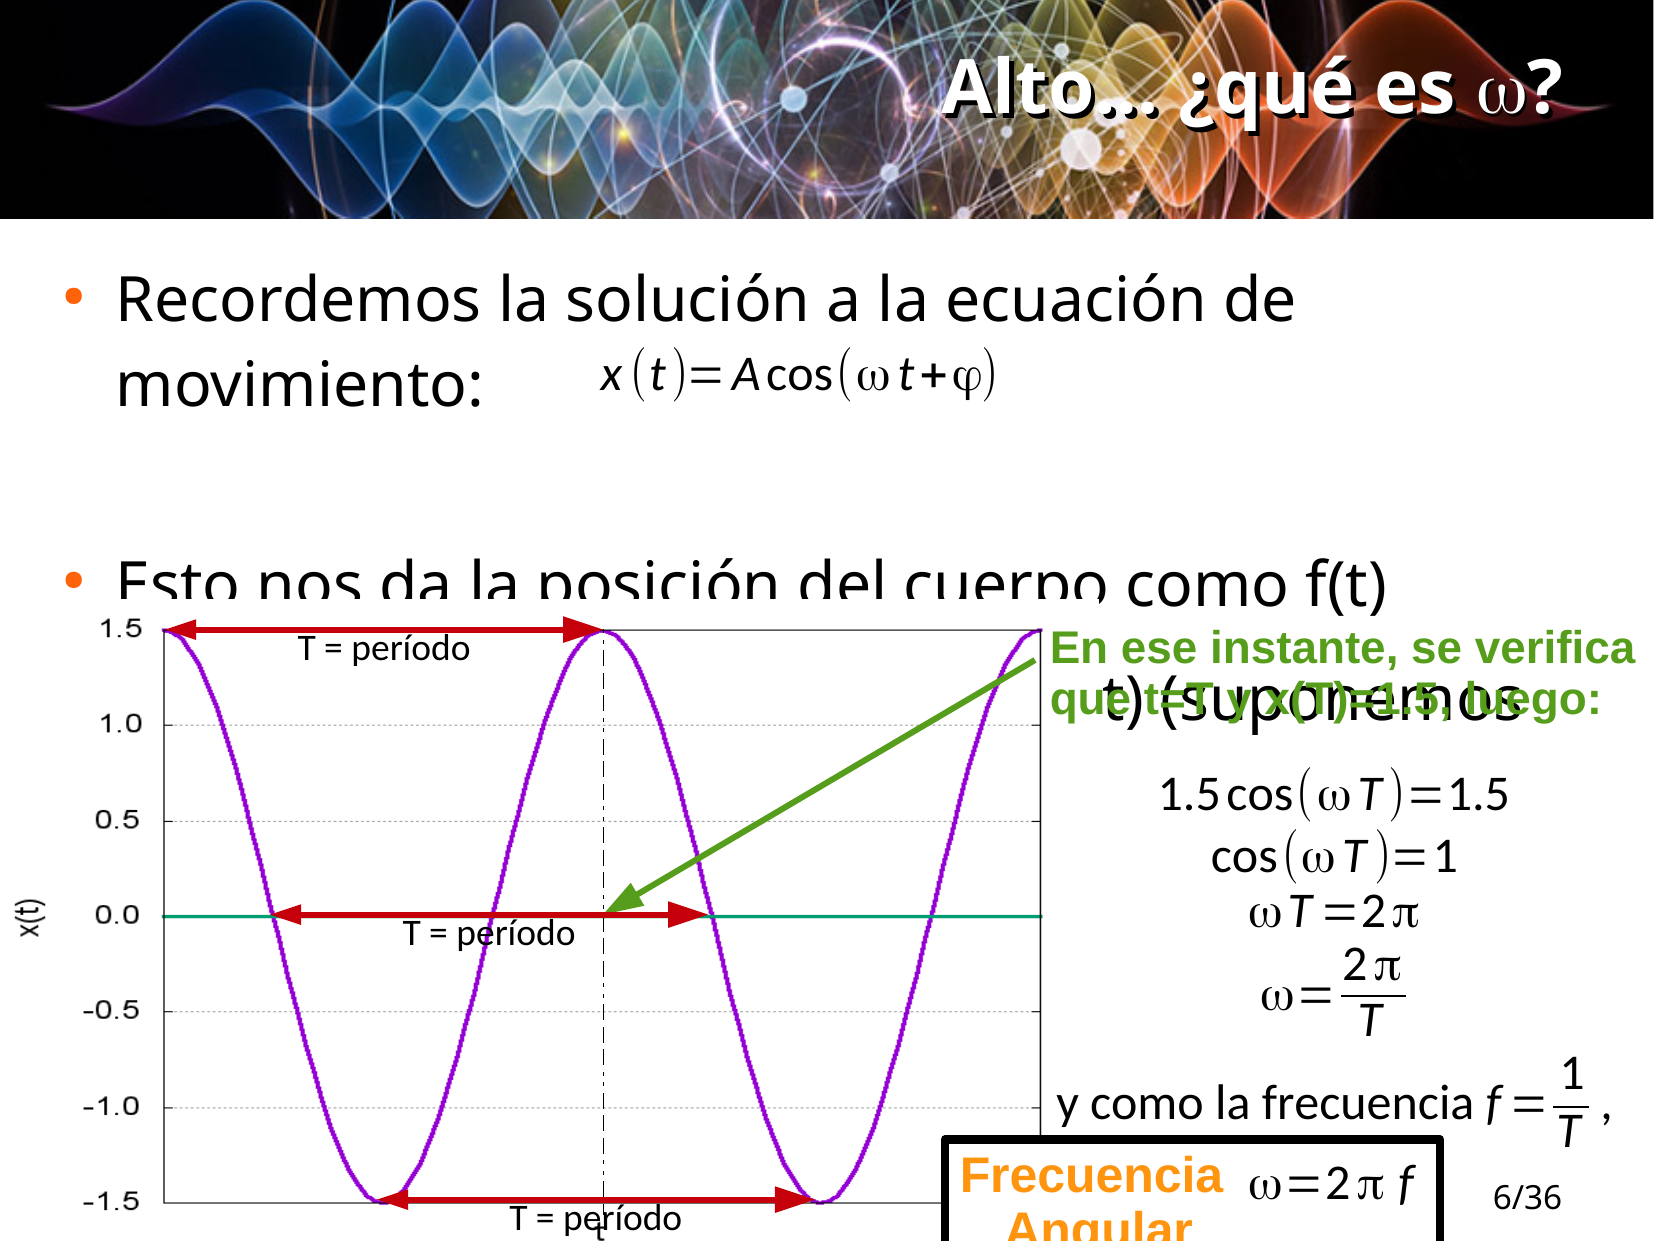

# Alto… ¿qué es w?
Recordemos la solución a la ecuación de movimiento:
Esto nos da la posición del cuerpo como f(t)
Consideremos p. ej: x(t)=1.5 cos(wt) (suponemos f=0):
En ese instante, se verifica
que t=T y x(T)=1.5, luego:
T = período
T = período
Frecuencia
Angular
Abr 11, 2017
H. Asorey - Moderna A 2017 - U03C01
6
T = período